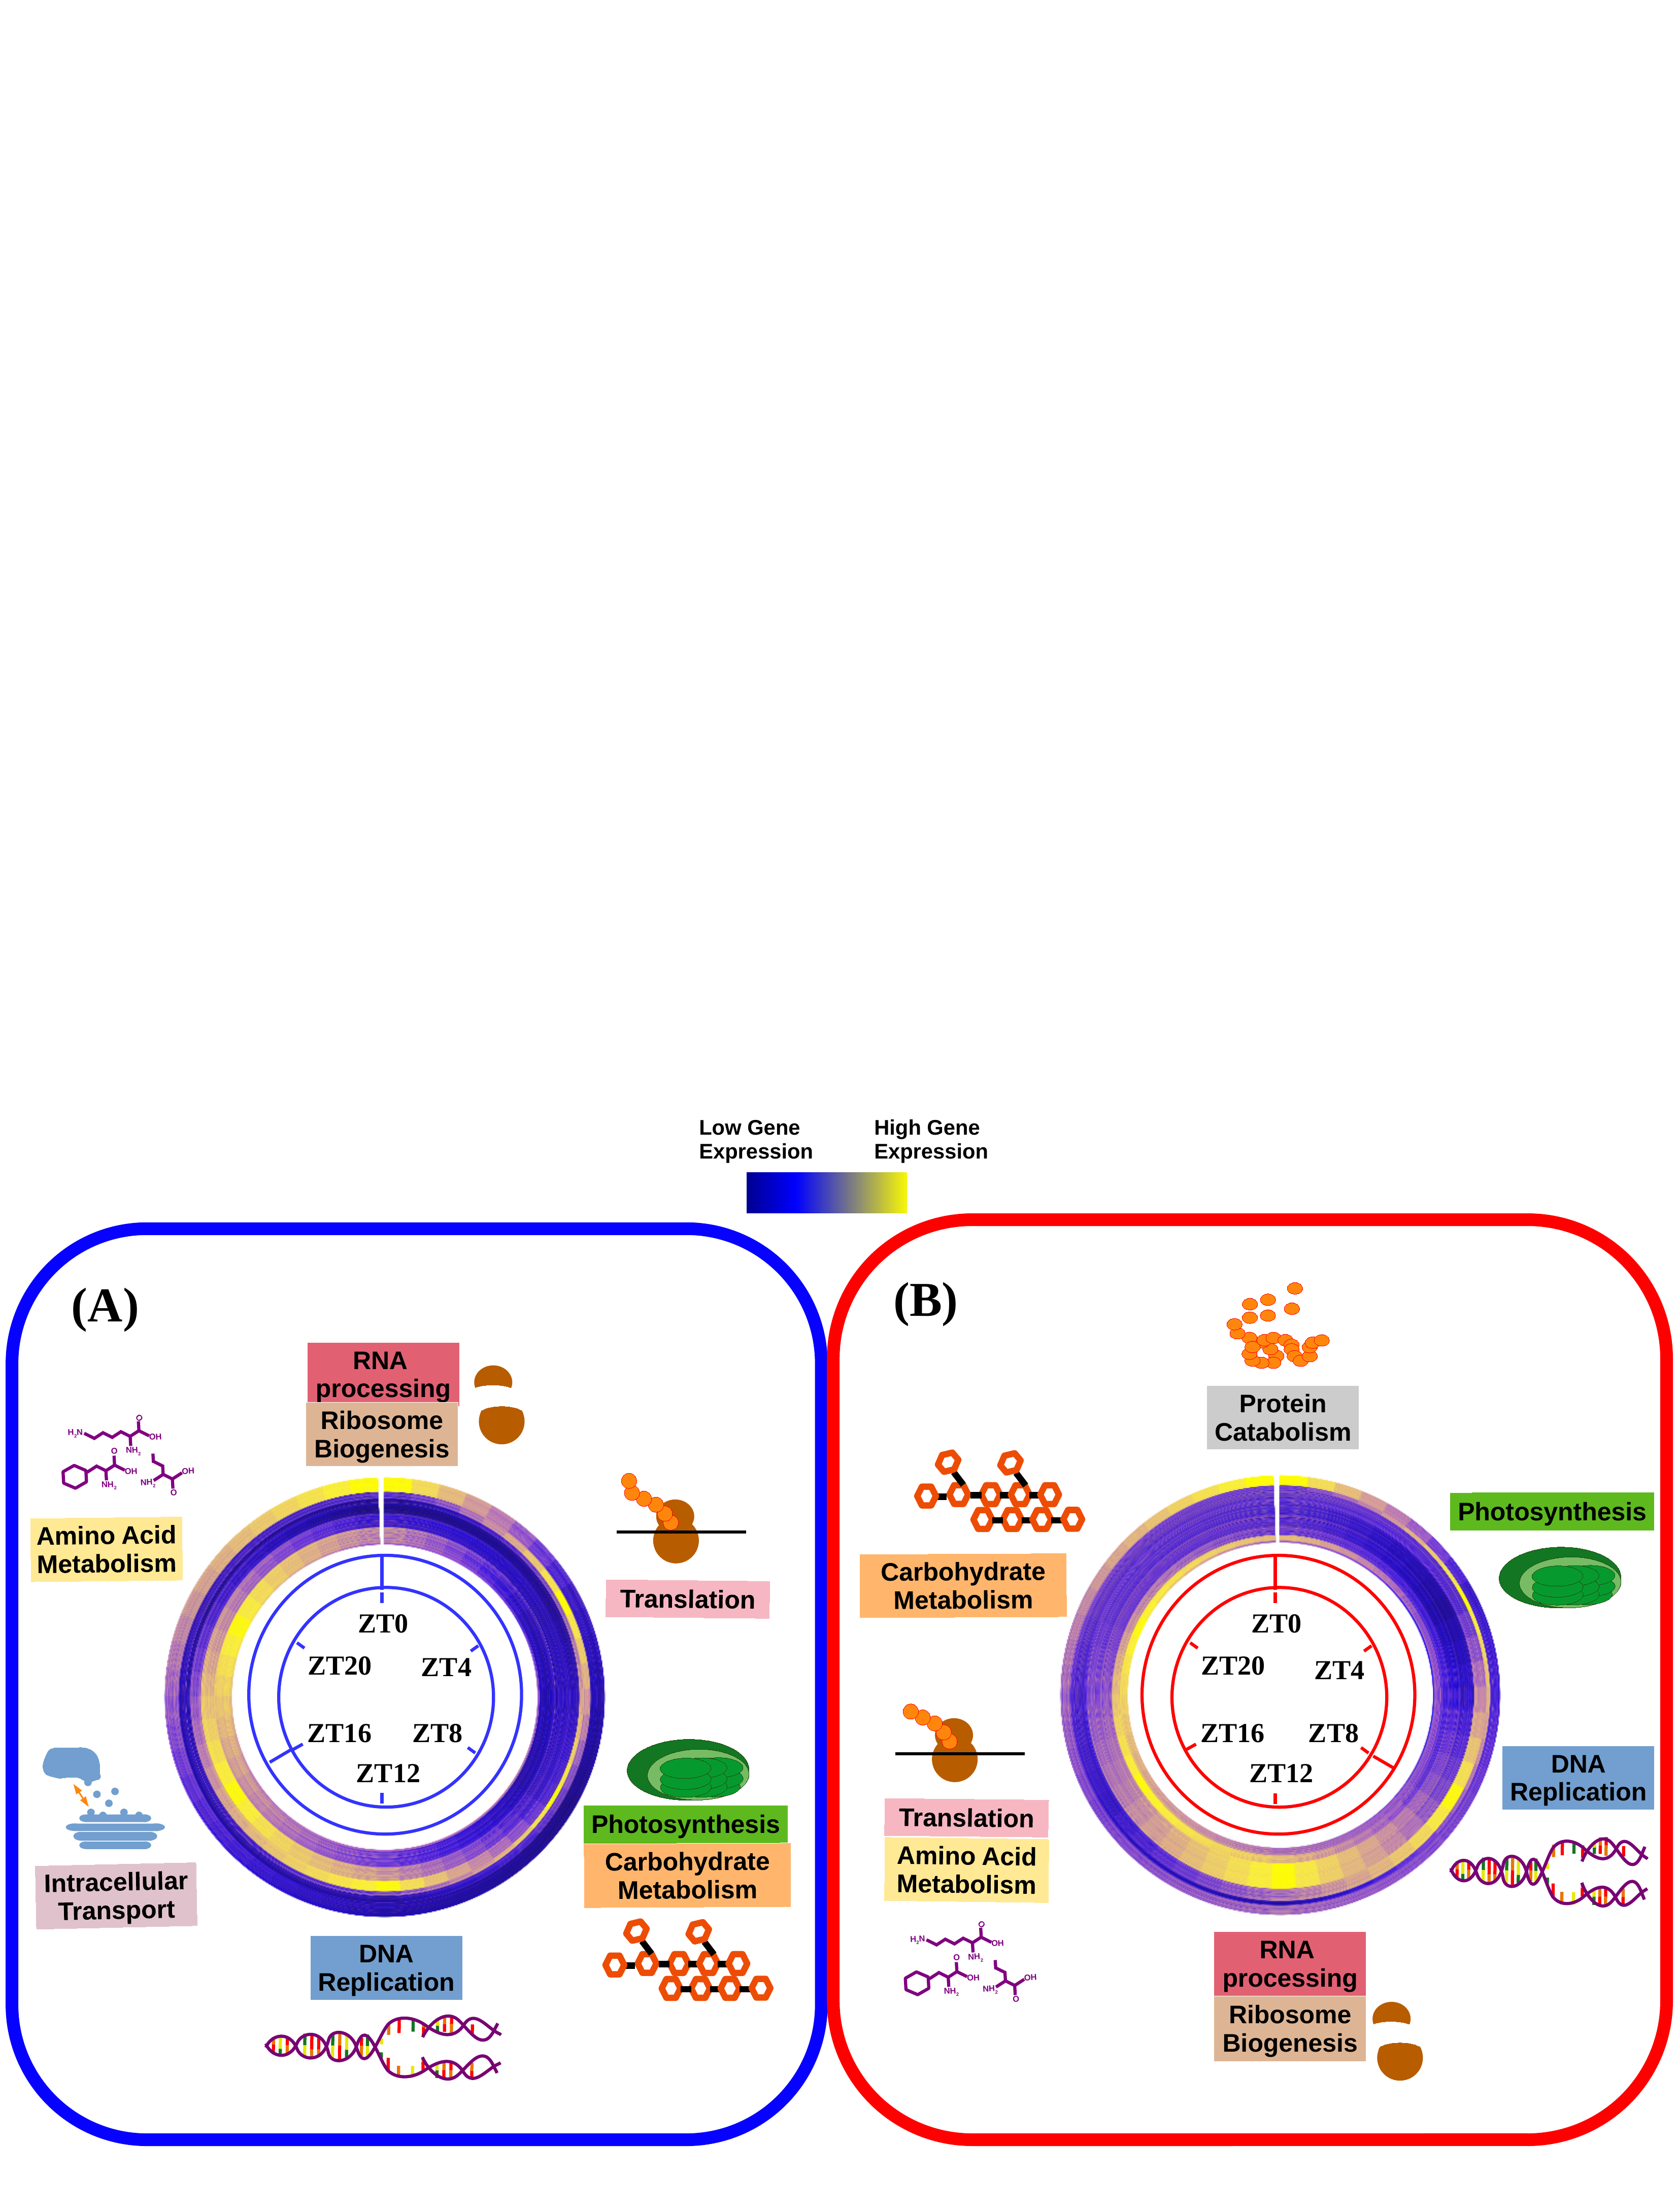

Low Gene
Expression
High Gene
Expression
 (B)
 (A)
RNA
processing
Protein
Catabolism
 O
Ribosome
Biogenesis
H2N
 OH
NH2
 O
 OH
 OH
NH2
NH2
 O
Photosynthesis
Amino Acid
Metabolism
Carbohydrate
Metabolism
Translation
ZT0
ZT0
ZT20
ZT20
ZT4
ZT4
ZT16
ZT16
ZT8
ZT8
DNA
Replication
ZT12
ZT12
Translation
Photosynthesis
Amino Acid
Metabolism
Carbohydrate
Metabolism
Intracellular
Transport
 O
H2N
RNA
processing
 OH
DNA
Replication
NH2
 O
 OH
 OH
NH2
NH2
 O
Ribosome
Biogenesis